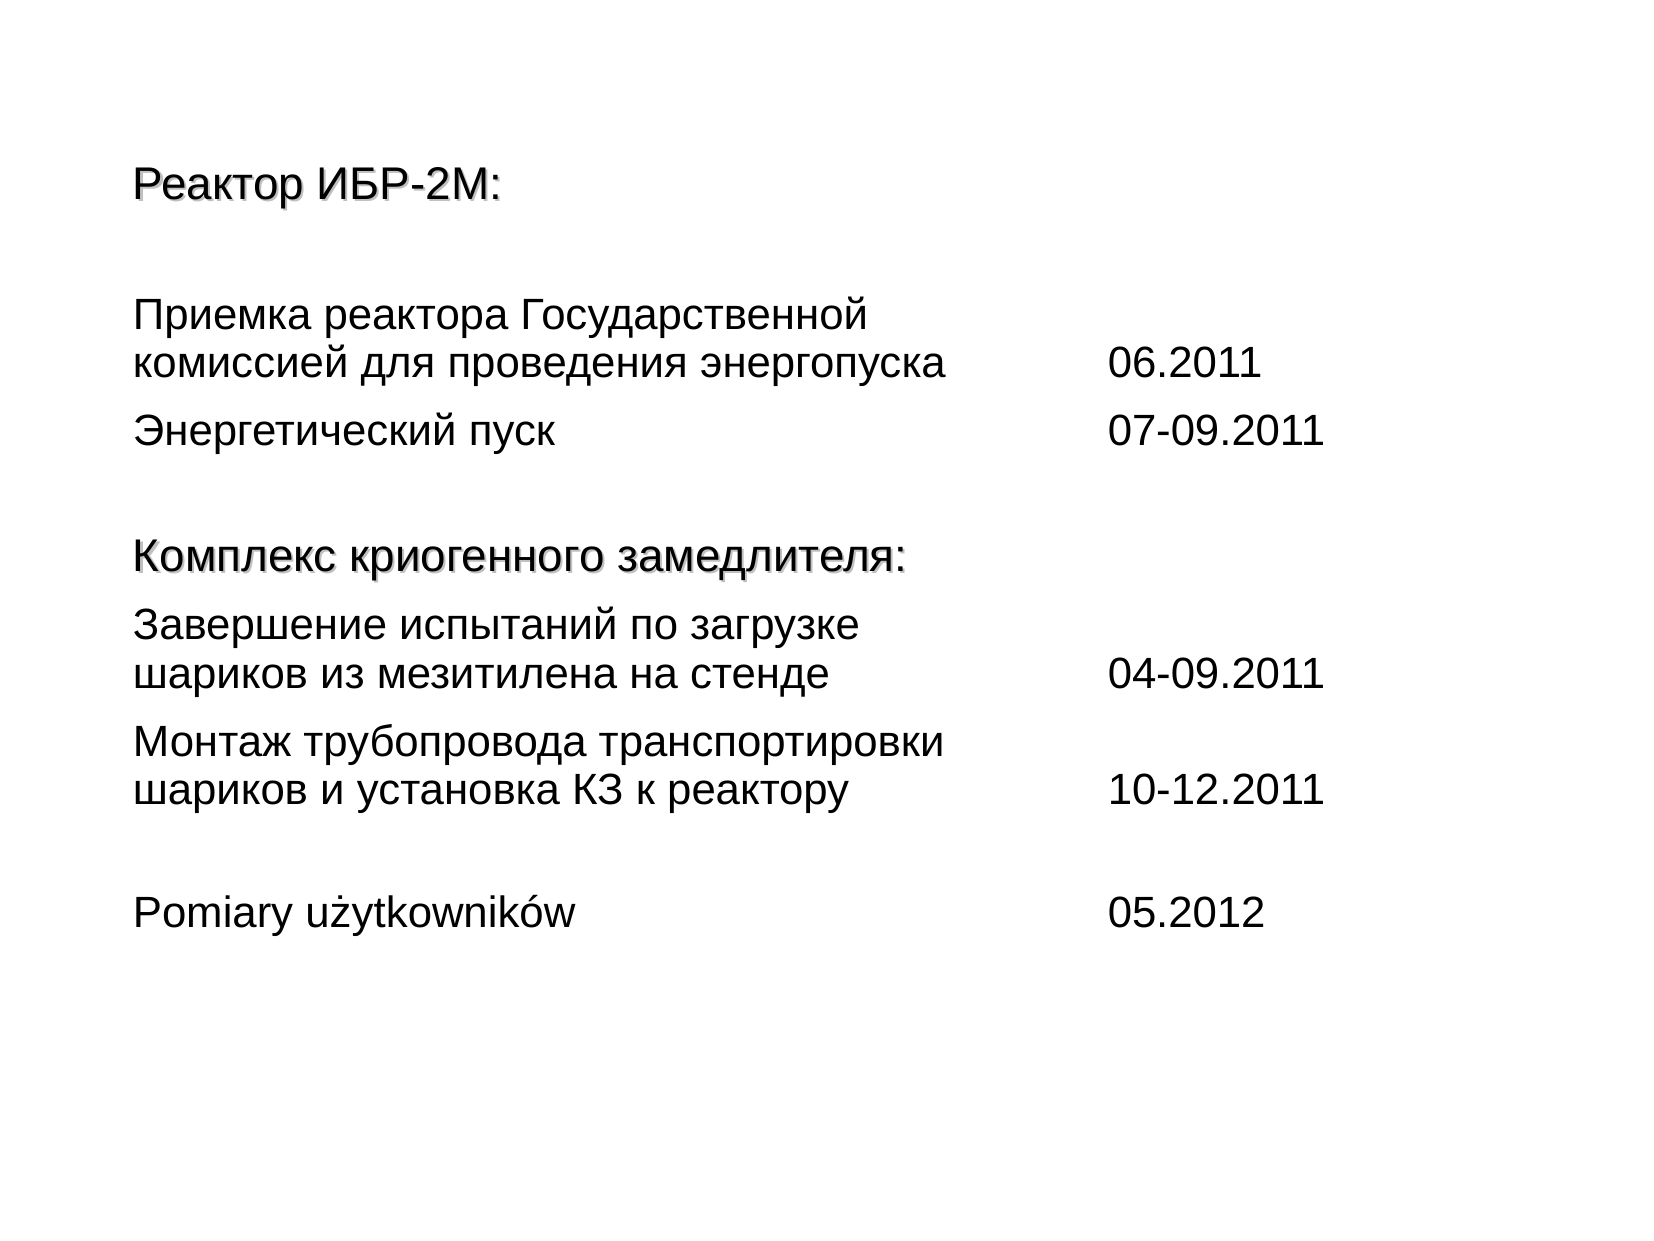

Реактор ИБР-2М:
Приемка реактора Государственной
комиссией для проведения энергопуска		06.2011
Энергетический пуск				07-09.2011
Комплекс криогенного замедлителя:
Завершение испытаний по загрузке
шариков из мезитилена на стенде		04-09.2011
Монтаж трубопровода транспортировки
шариков и установка КЗ к реактору		10-12.2011
Pomiary użytkowników 				05.2012